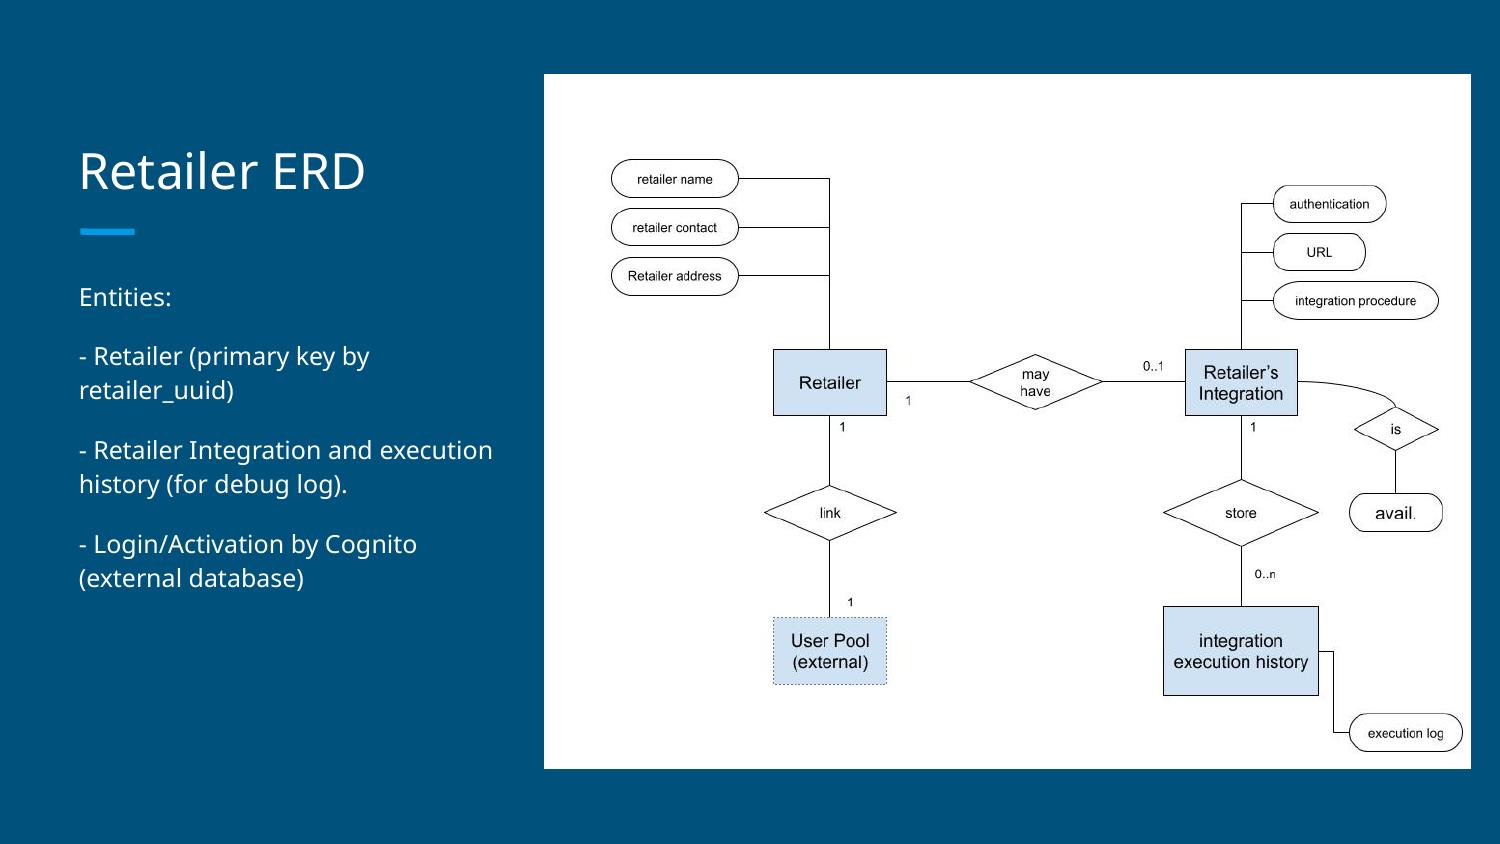

# Retailer ERD
Entities:
- Retailer (primary key by retailer_uuid)
- Retailer Integration and execution history (for debug log).
- Login/Activation by Cognito (external database)